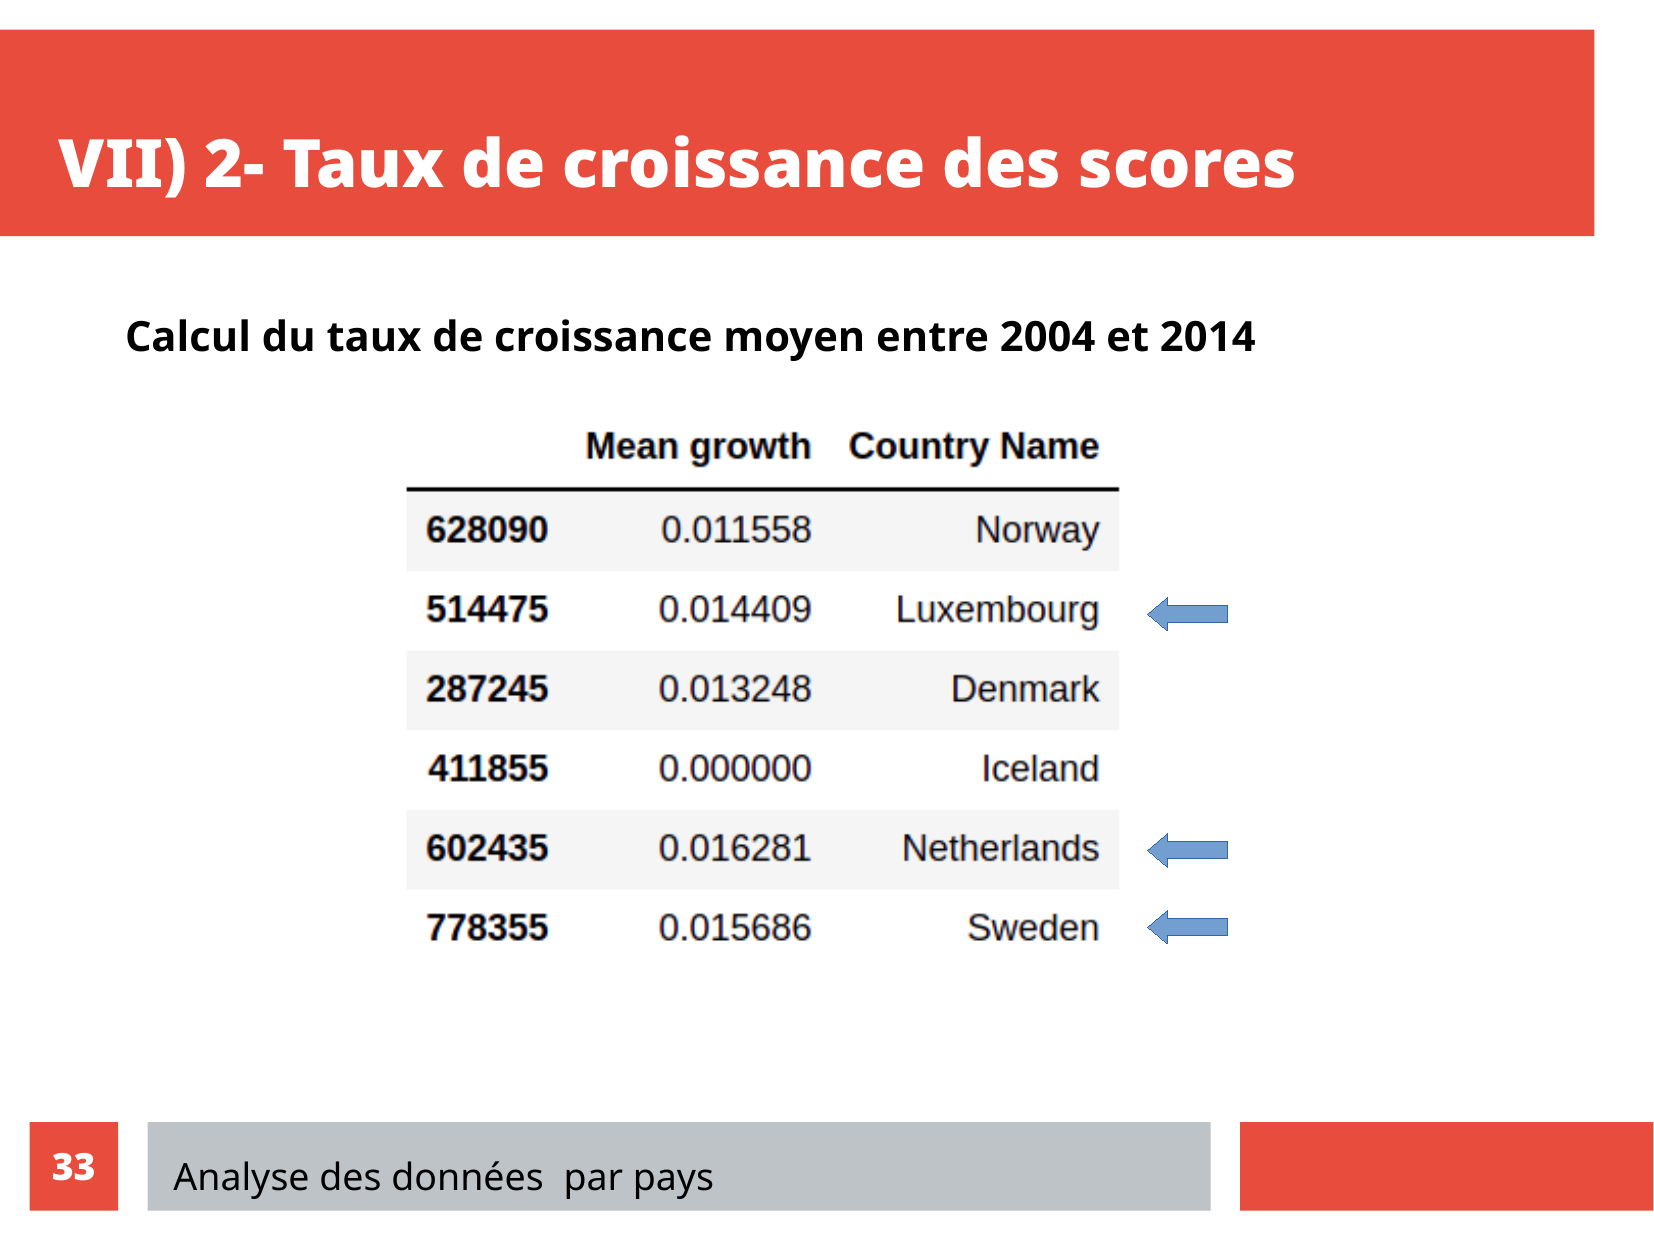

# VII) 2- Taux de croissance des scores
Calcul du taux de croissance moyen entre 2004 et 2014
33
Analyse des données par pays